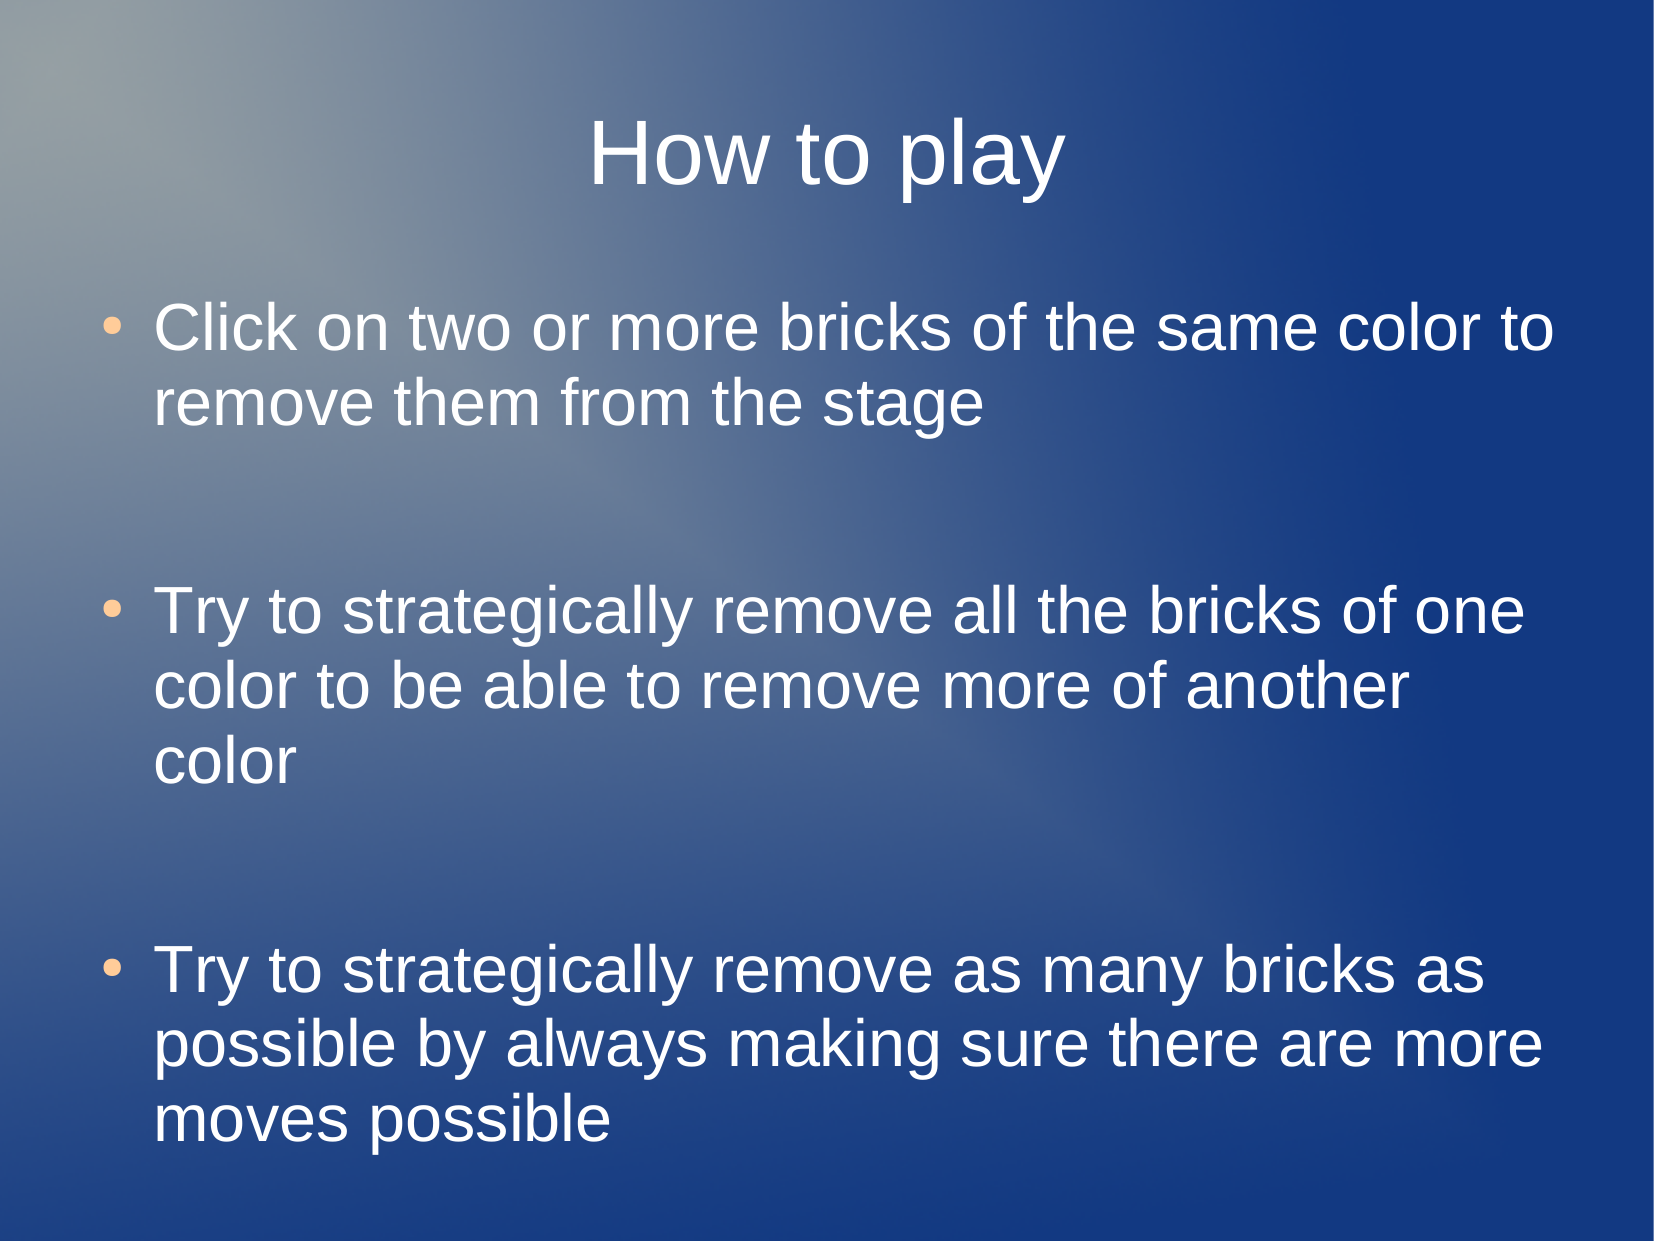

# How to play
Click on two or more bricks of the same color to remove them from the stage
Try to strategically remove all the bricks of one color to be able to remove more of another color
Try to strategically remove as many bricks as possible by always making sure there are more moves possible